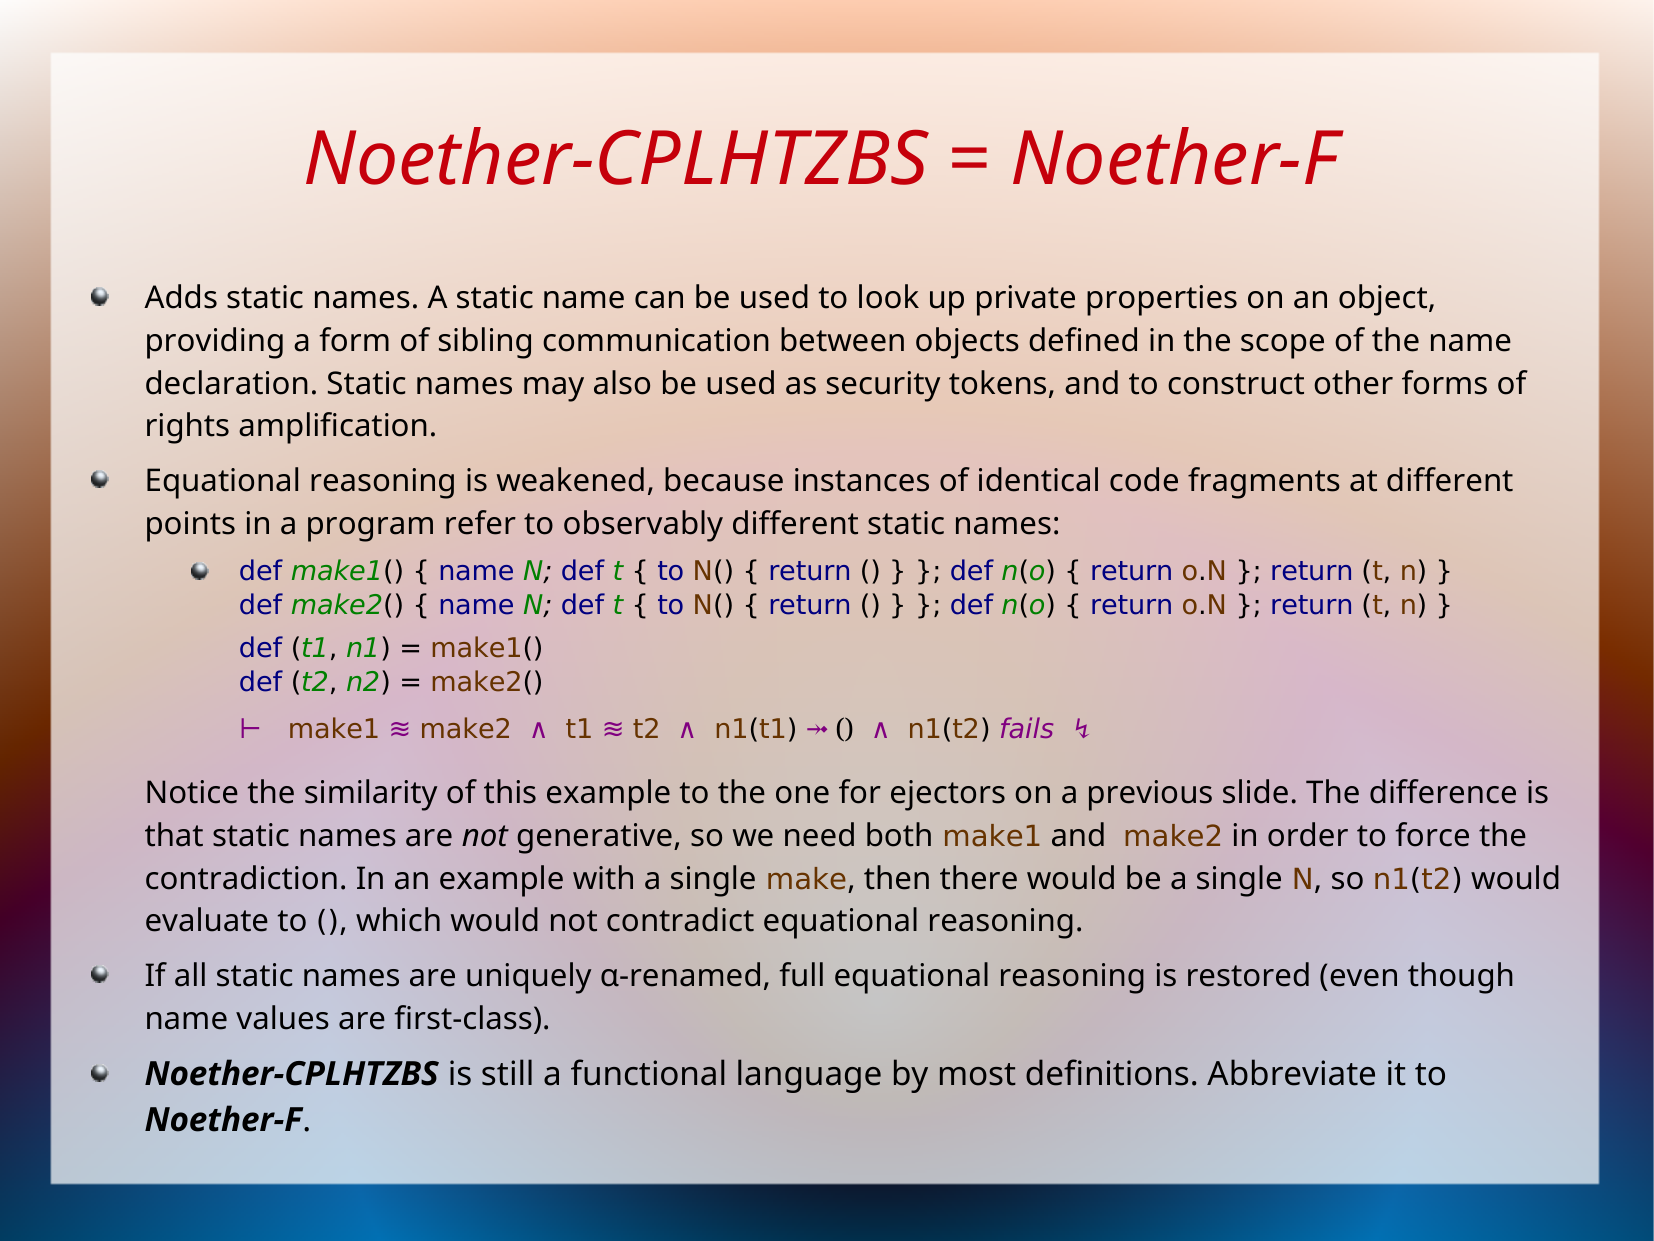

# Noether-CPLHTZBS = Noether-F
Adds static names. A static name can be used to look up private properties on an object, providing a form of sibling communication between objects defined in the scope of the name declaration. Static names may also be used as security tokens, and to construct other forms of rights amplification.
Equational reasoning is weakened, because instances of identical code fragments at different points in a program refer to observably different static names:
def make1() { name N; def t { to N() { return () } }; def n(o) { return o.N }; return (t, n) }
def make2() { name N; def t { to N() { return () } }; def n(o) { return o.N }; return (t, n) }
def (t1, n1) = make1()
def (t2, n2) = make2()
⊢   make1 ≋ make2 ∧ t1 ≋ t2 ∧ n1(t1) ⤞ () ∧ n1(t2) fails  ↯
Notice the similarity of this example to the one for ejectors on a previous slide. The difference is that static names are not generative, so we need both make1 and make2 in order to force the contradiction. In an example with a single make, then there would be a single N, so n1(t2) would evaluate to (), which would not contradict equational reasoning.
If all static names are uniquely α-renamed, full equational reasoning is restored (even though name values are first-class).
Noether-CPLHTZBS is still a functional language by most definitions. Abbreviate it to Noether-F.